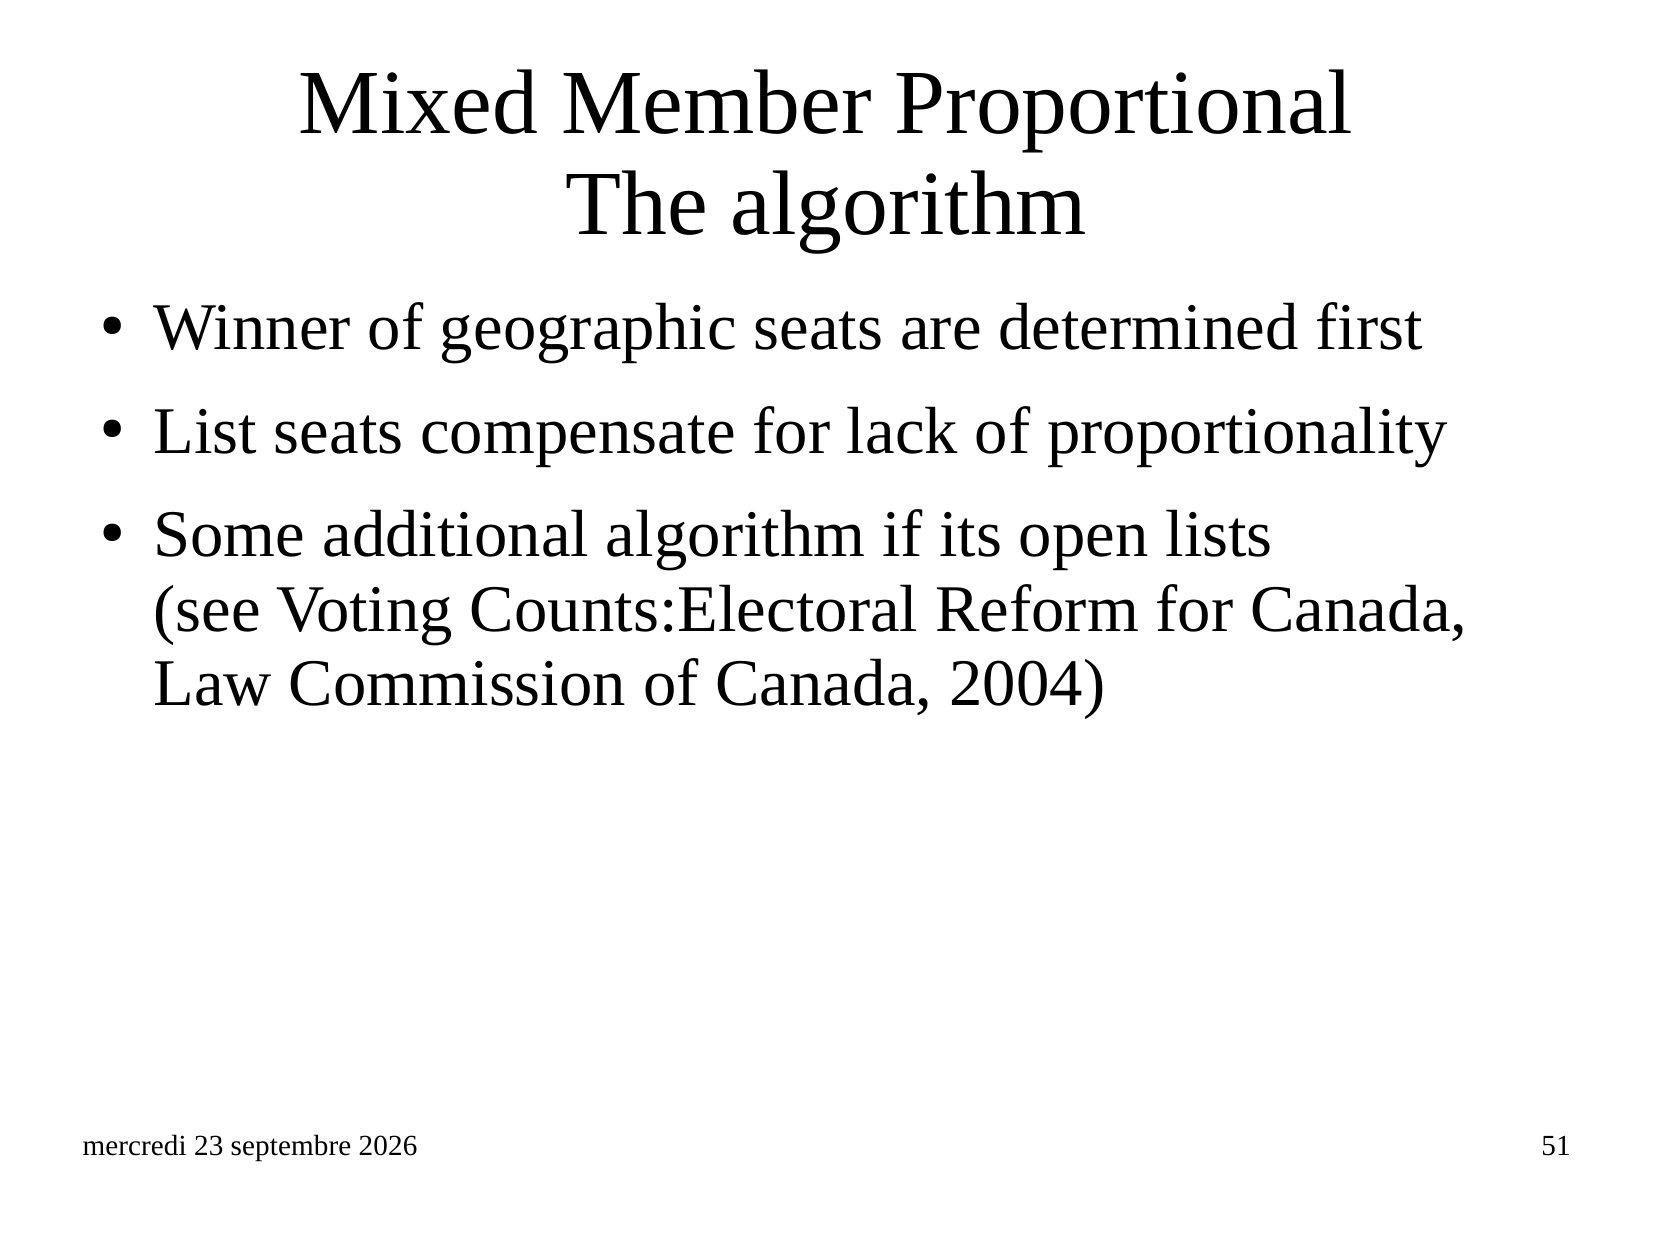

# Mixed Member Proportional The algorithm
Winner of geographic seats are determined first
List seats compensate for lack of proportionality
Some additional algorithm if its open lists
(see Voting Counts:Electoral Reform for Canada, Law Commission of Canada, 2004)
51